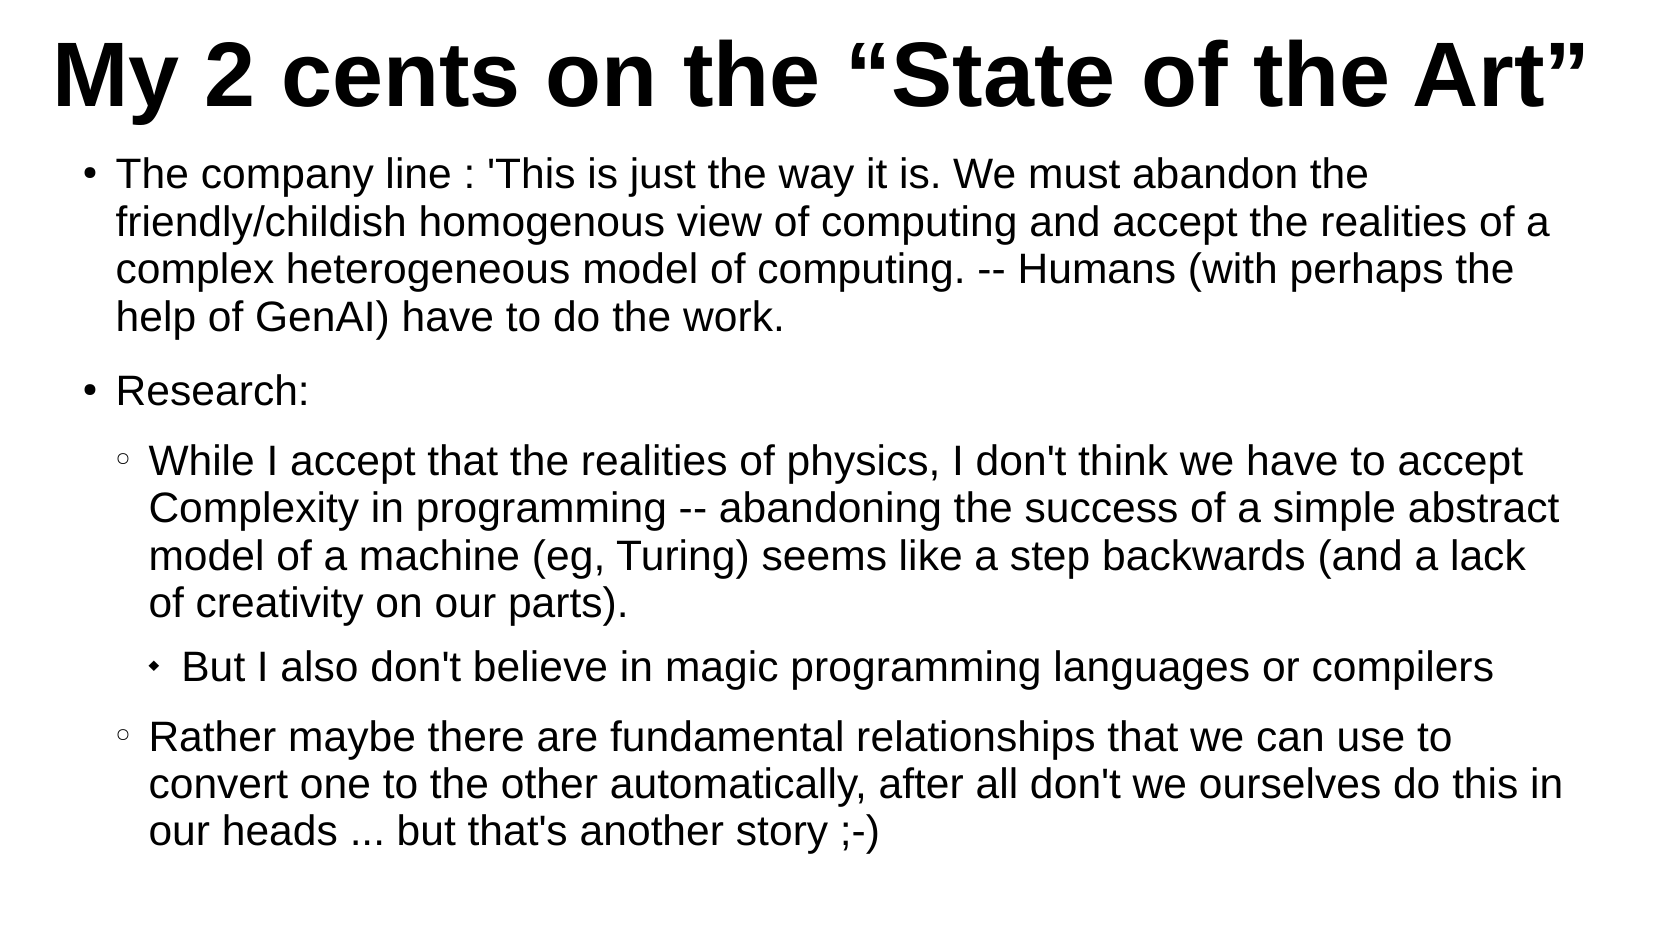

# My 2 cents on the “State of the Art”
The company line : 'This is just the way it is. We must abandon the friendly/childish homogenous view of computing and accept the realities of a complex heterogeneous model of computing. -- Humans (with perhaps the help of GenAI) have to do the work.
Research:
While I accept that the realities of physics, I don't think we have to accept Complexity in programming -- abandoning the success of a simple abstract model of a machine (eg, Turing) seems like a step backwards (and a lack of creativity on our parts).
But I also don't believe in magic programming languages or compilers
Rather maybe there are fundamental relationships that we can use to convert one to the other automatically, after all don't we ourselves do this in our heads ... but that's another story ;-)